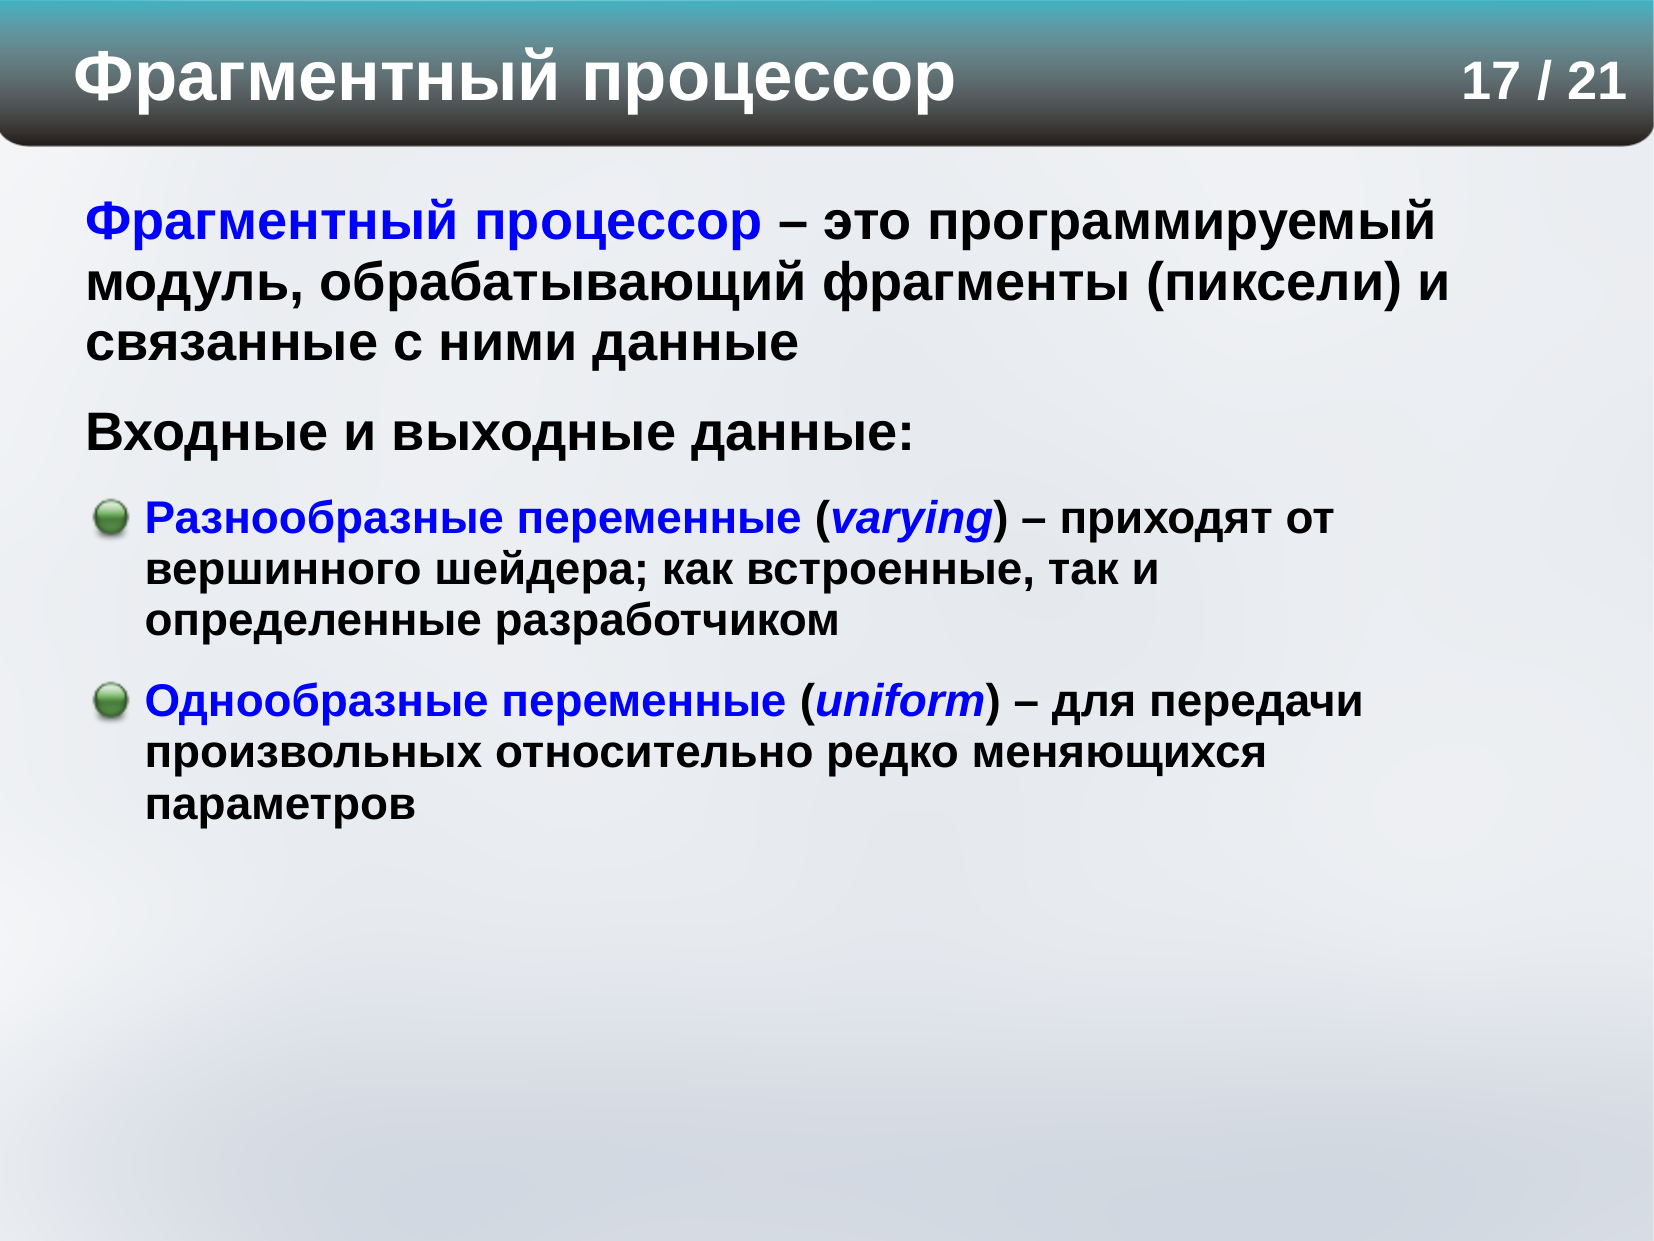

Фрагментный процессор
Фрагментный процессор – это программируемый модуль, обрабатывающий фрагменты (пиксели) и связанные с ними данные
Входные и выходные данные:
Разнообразные переменные (varying) – приходят от вершинного шейдера; как встроенные, так и определенные разработчиком
Однообразные переменные (uniform) – для передачи произвольных относительно редко меняющихся параметров